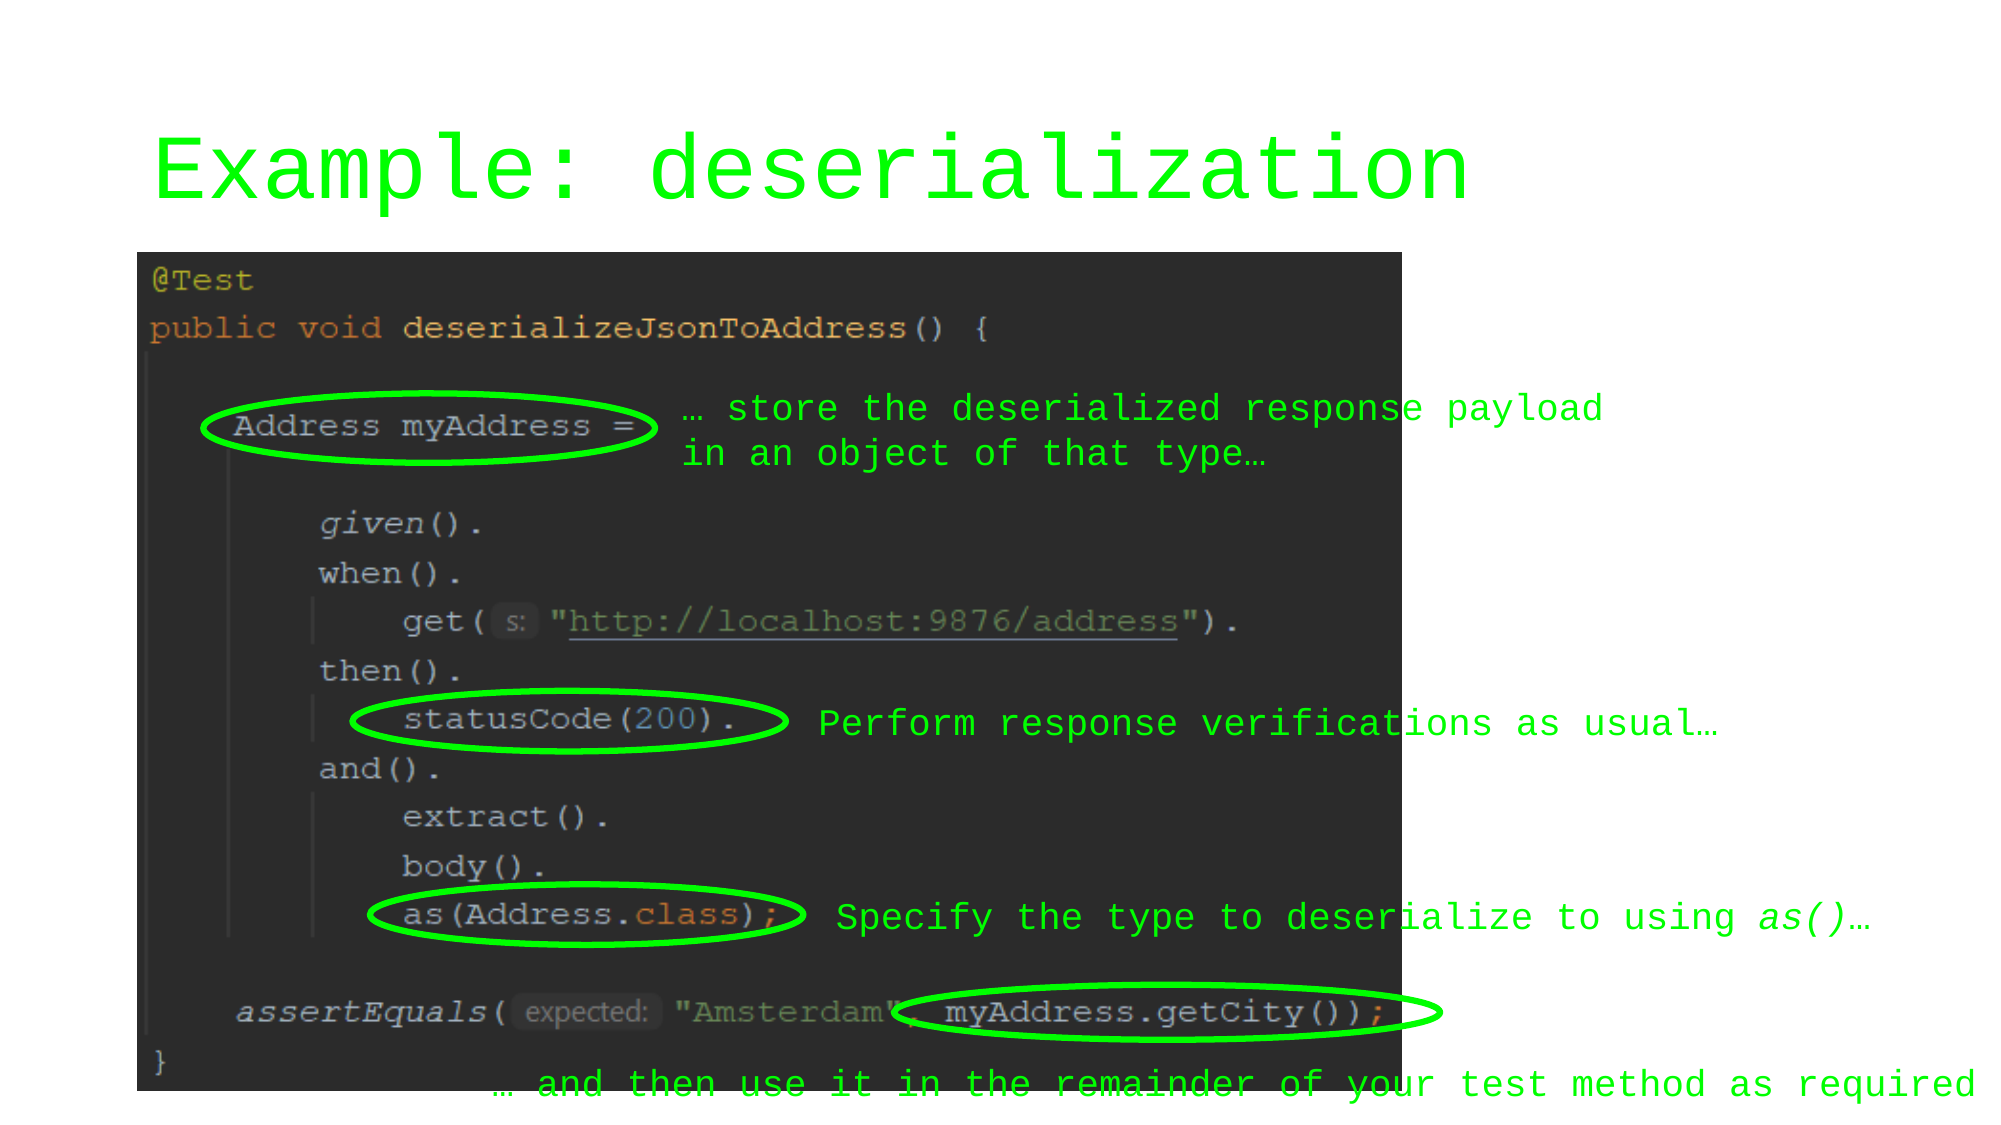

# Example: deserialization
… store the deserialized response payload in an object of that type…
Perform response verifications as usual…
Specify the type to deserialize to using as()…
… and then use it in the remainder of your test method as required